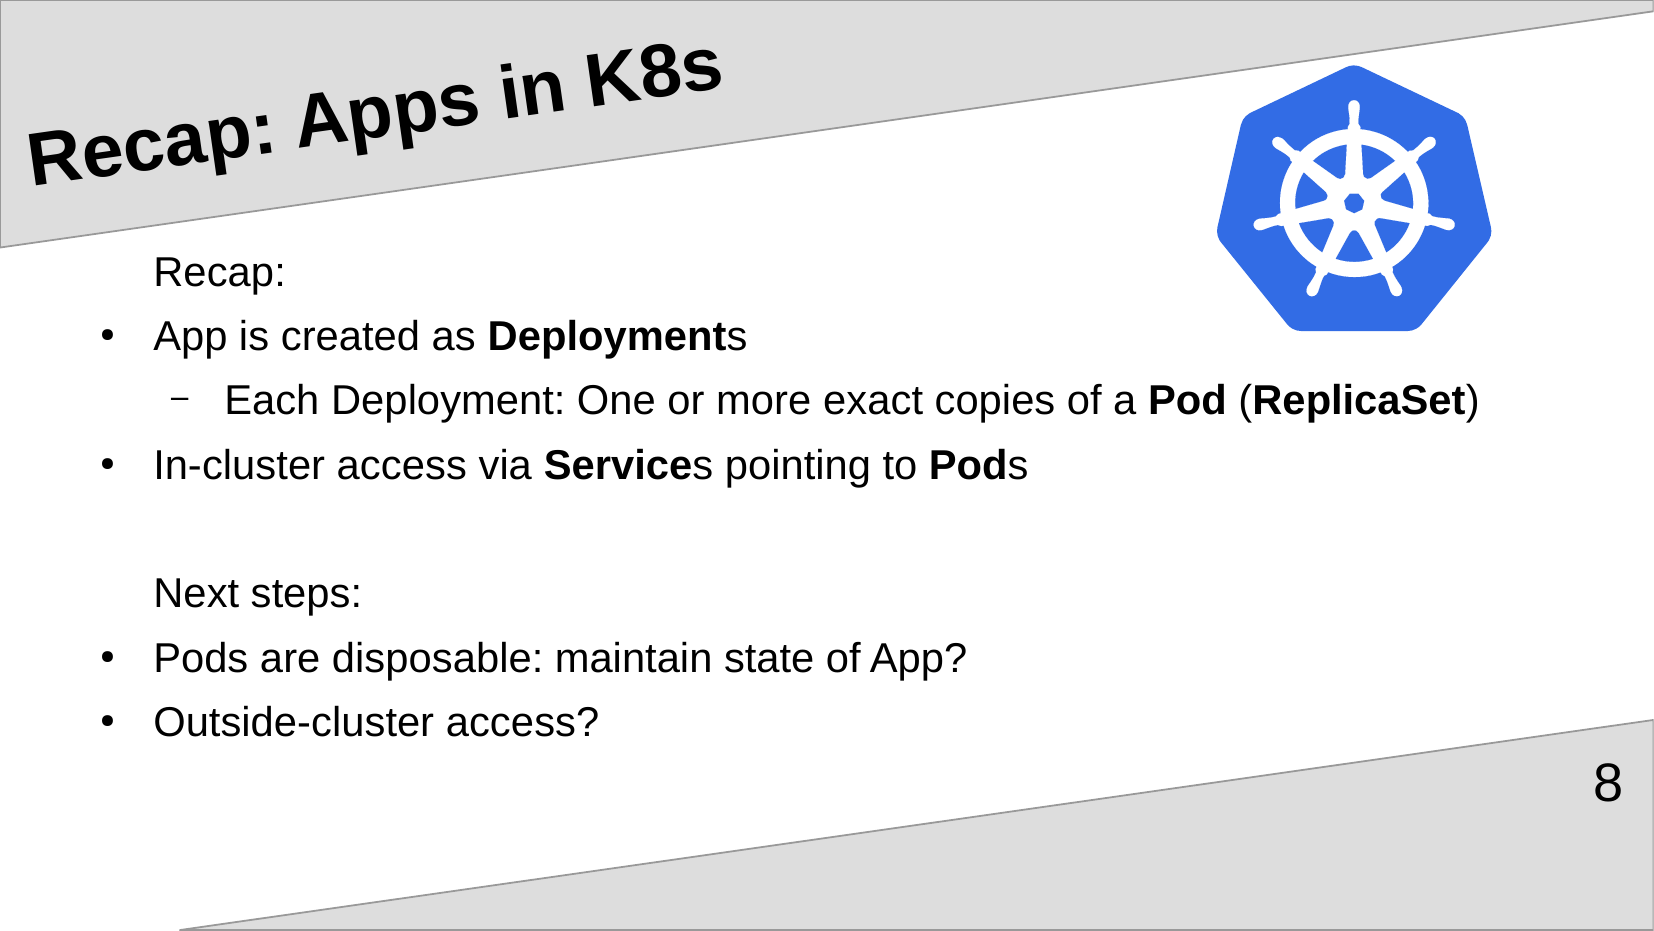

# Recap: Apps in K8s
Recap:
App is created as Deployments
Each Deployment: One or more exact copies of a Pod (ReplicaSet)
In-cluster access via Services pointing to Pods
Next steps:
Pods are disposable: maintain state of App?
Outside-cluster access?
8